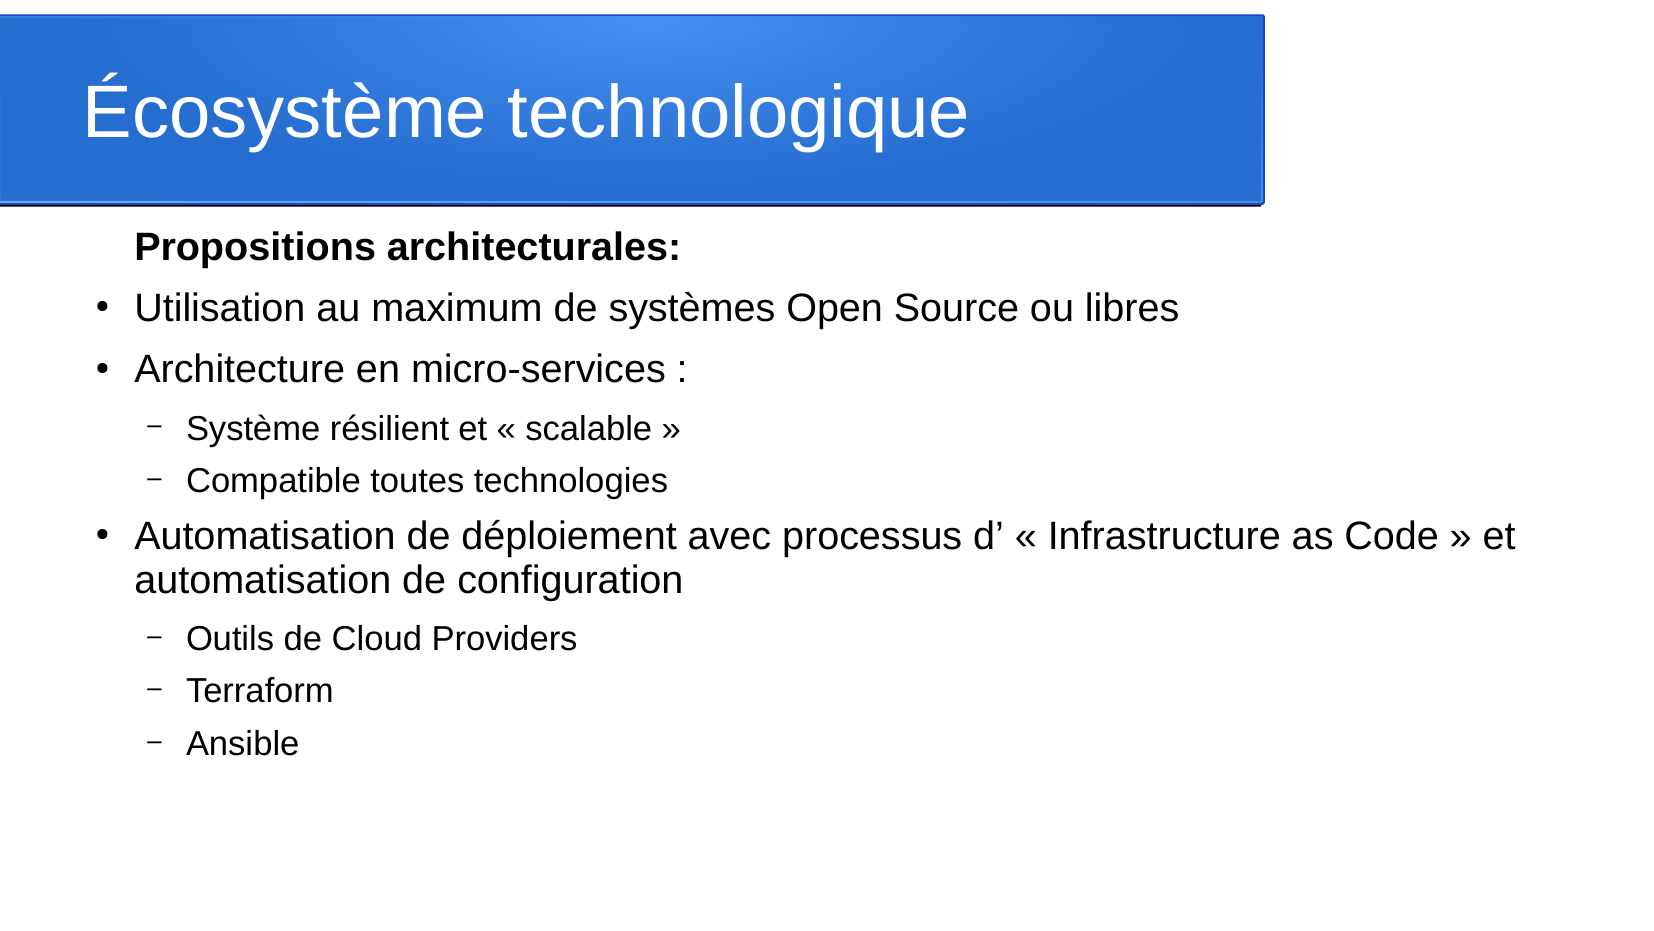

# Écosystème technologique
Propositions architecturales:
Utilisation au maximum de systèmes Open Source ou libres
Architecture en micro-services :
Système résilient et « scalable »
Compatible toutes technologies
Automatisation de déploiement avec processus d’ « Infrastructure as Code » et automatisation de configuration
Outils de Cloud Providers
Terraform
Ansible